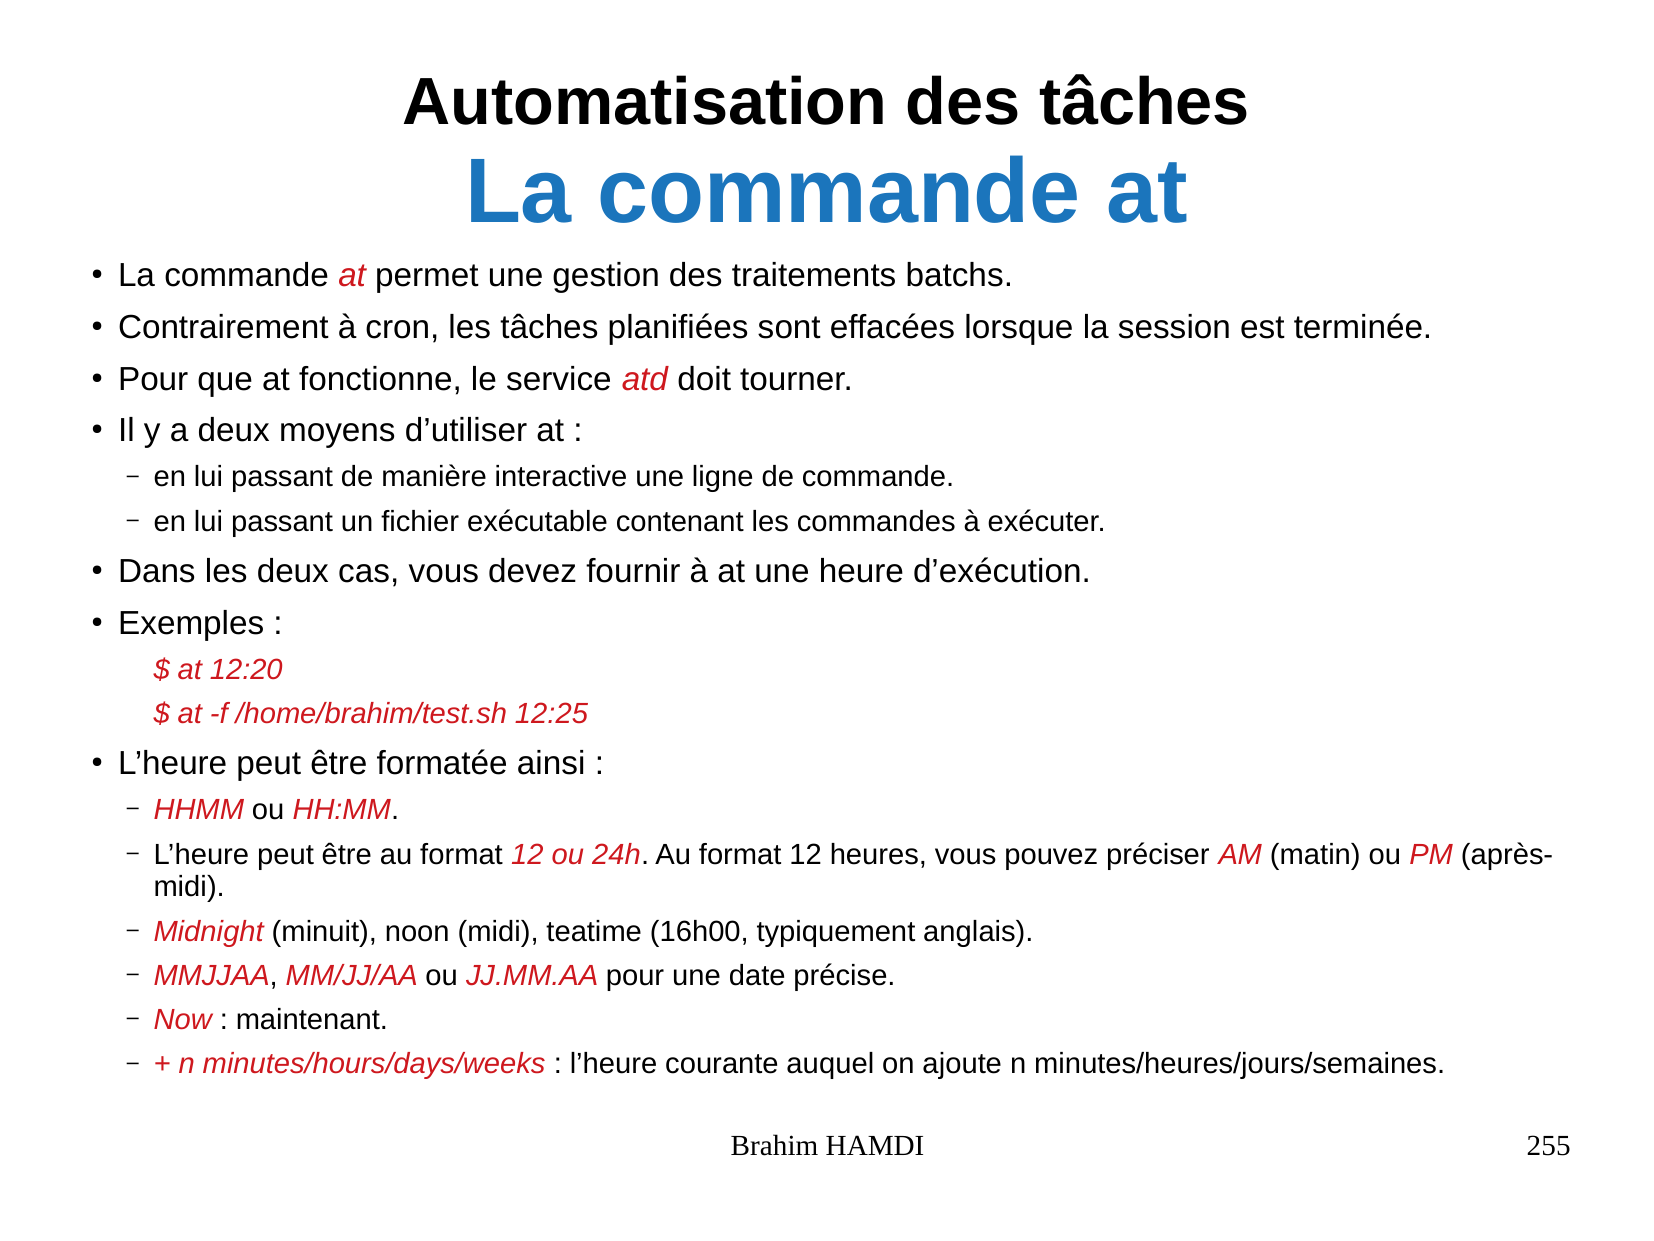

# Automatisation des tâches La commande at
La commande at permet une gestion des traitements batchs.
Contrairement à cron, les tâches planifiées sont effacées lorsque la session est terminée.
Pour que at fonctionne, le service atd doit tourner.
Il y a deux moyens d’utiliser at :
en lui passant de manière interactive une ligne de commande.
en lui passant un fichier exécutable contenant les commandes à exécuter.
Dans les deux cas, vous devez fournir à at une heure d’exécution.
Exemples :
$ at 12:20
$ at -f /home/brahim/test.sh 12:25
L’heure peut être formatée ainsi :
HHMM ou HH:MM.
L’heure peut être au format 12 ou 24h. Au format 12 heures, vous pouvez préciser AM (matin) ou PM (après-midi).
Midnight (minuit), noon (midi), teatime (16h00, typiquement anglais).
MMJJAA, MM/JJ/AA ou JJ.MM.AA pour une date précise.
Now : maintenant.
+ n minutes/hours/days/weeks : l’heure courante auquel on ajoute n minutes/heures/jours/semaines.
Brahim HAMDI
255